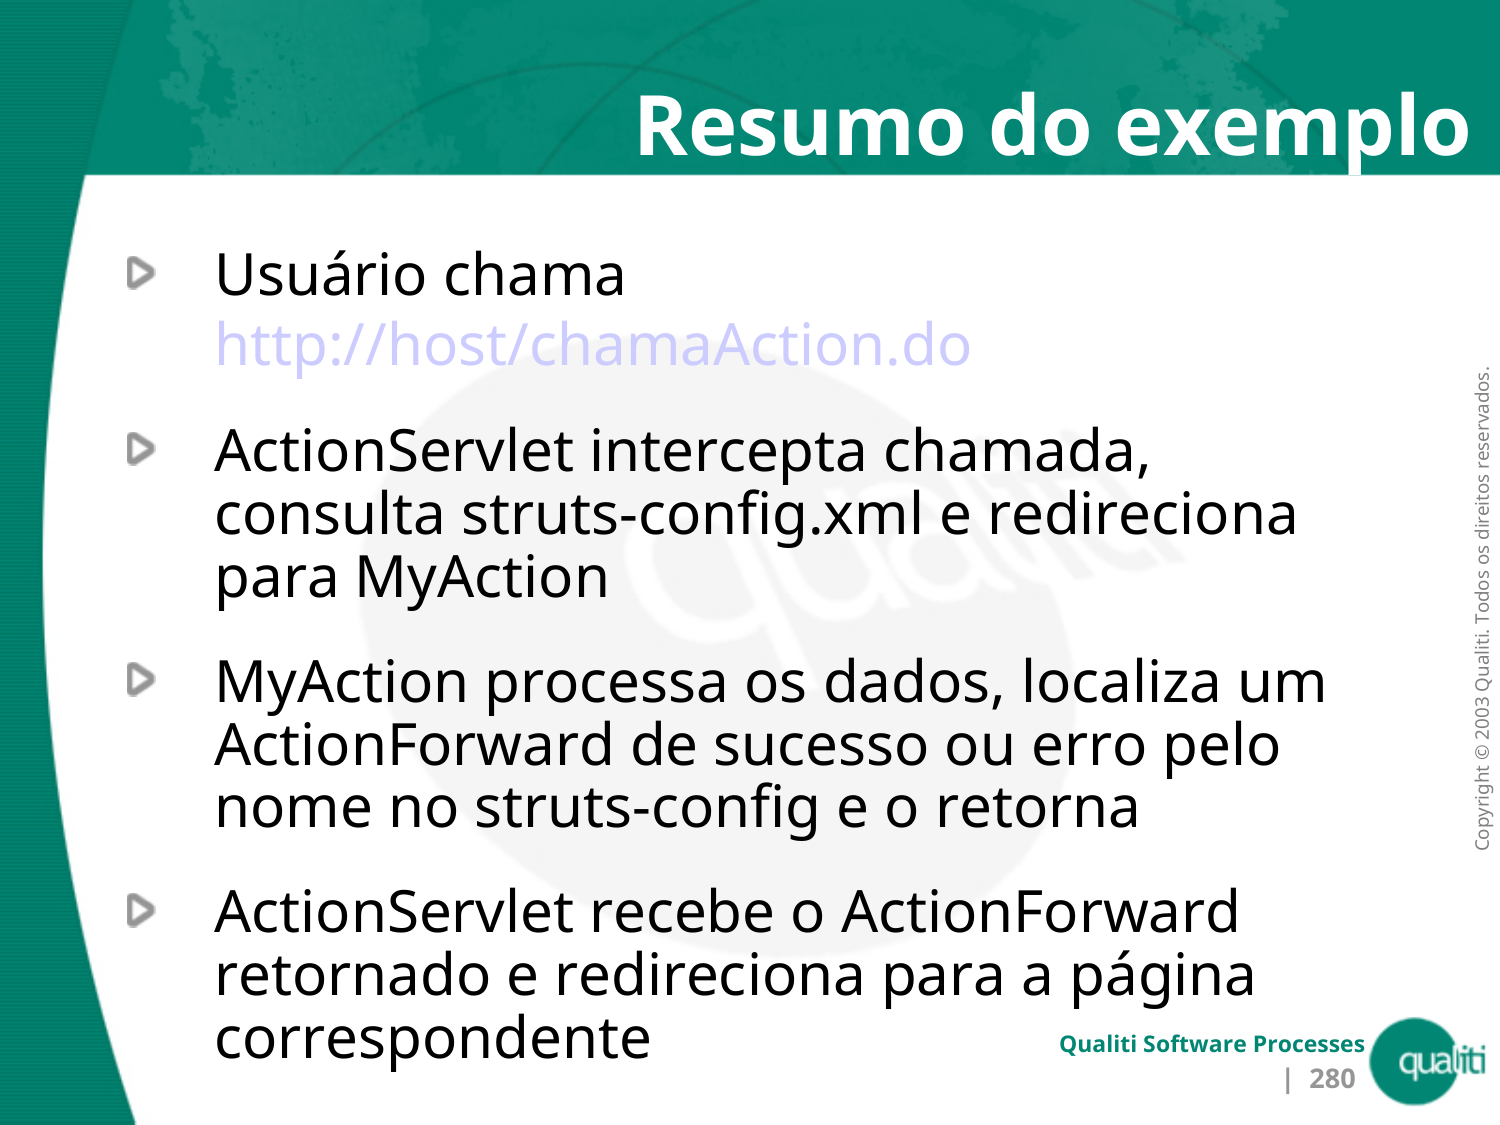

# Resumo do exemplo
Usuário chama http://host/chamaAction.do
ActionServlet intercepta chamada, consulta struts-config.xml e redireciona para MyAction
MyAction processa os dados, localiza um ActionForward de sucesso ou erro pelo nome no struts-config e o retorna
ActionServlet recebe o ActionForward retornado e redireciona para a página correspondente